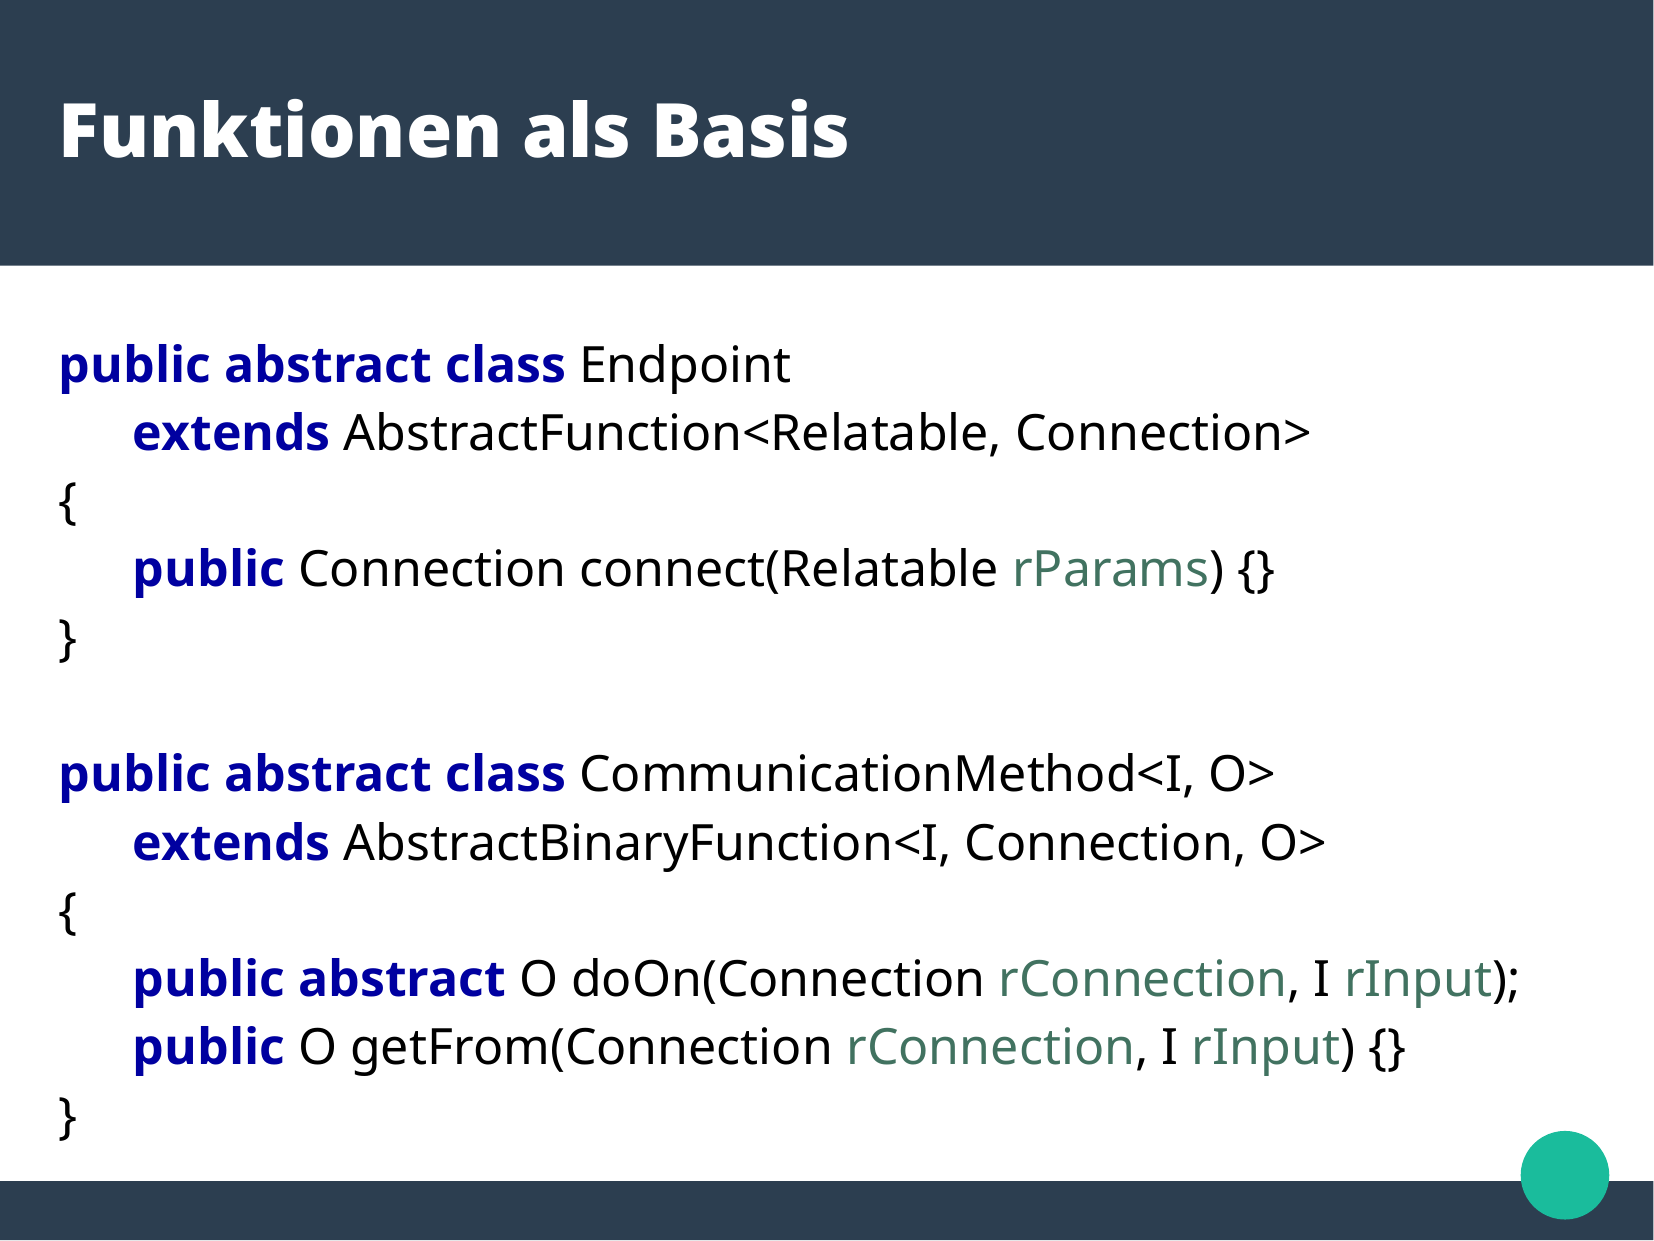

# Funktionen als Basis
public abstract class Endpoint
	extends AbstractFunction<Relatable, Connection>
{
	public Connection connect(Relatable rParams) {}
}
public abstract class CommunicationMethod<I, O>
	extends AbstractBinaryFunction<I, Connection, O>
{
	public abstract O doOn(Connection rConnection, I rInput);
	public O getFrom(Connection rConnection, I rInput) {}
}